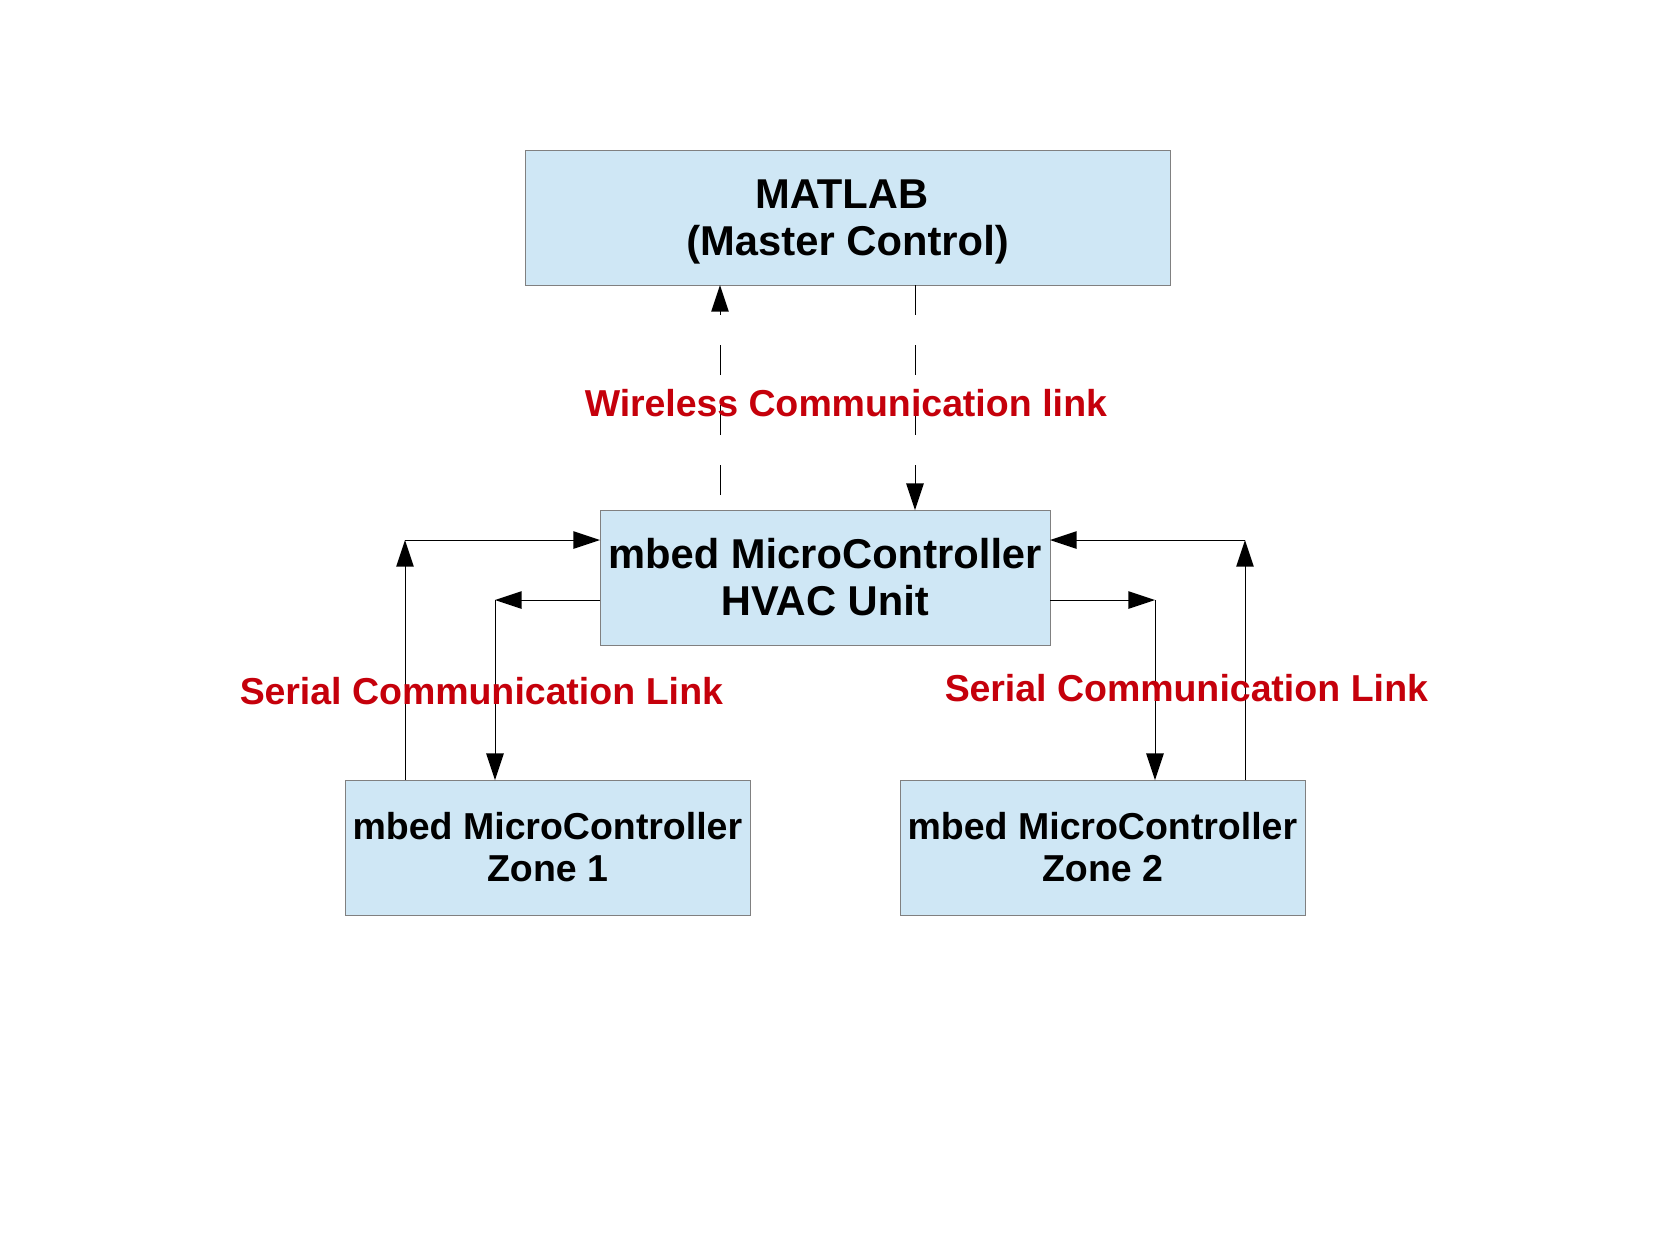

MATLAB
(Master Control)
Wireless Communication link
mbed MicroController
HVAC Unit
Serial Communication Link
Serial Communication Link
mbed MicroController
Zone 1
mbed MicroController
Zone 2